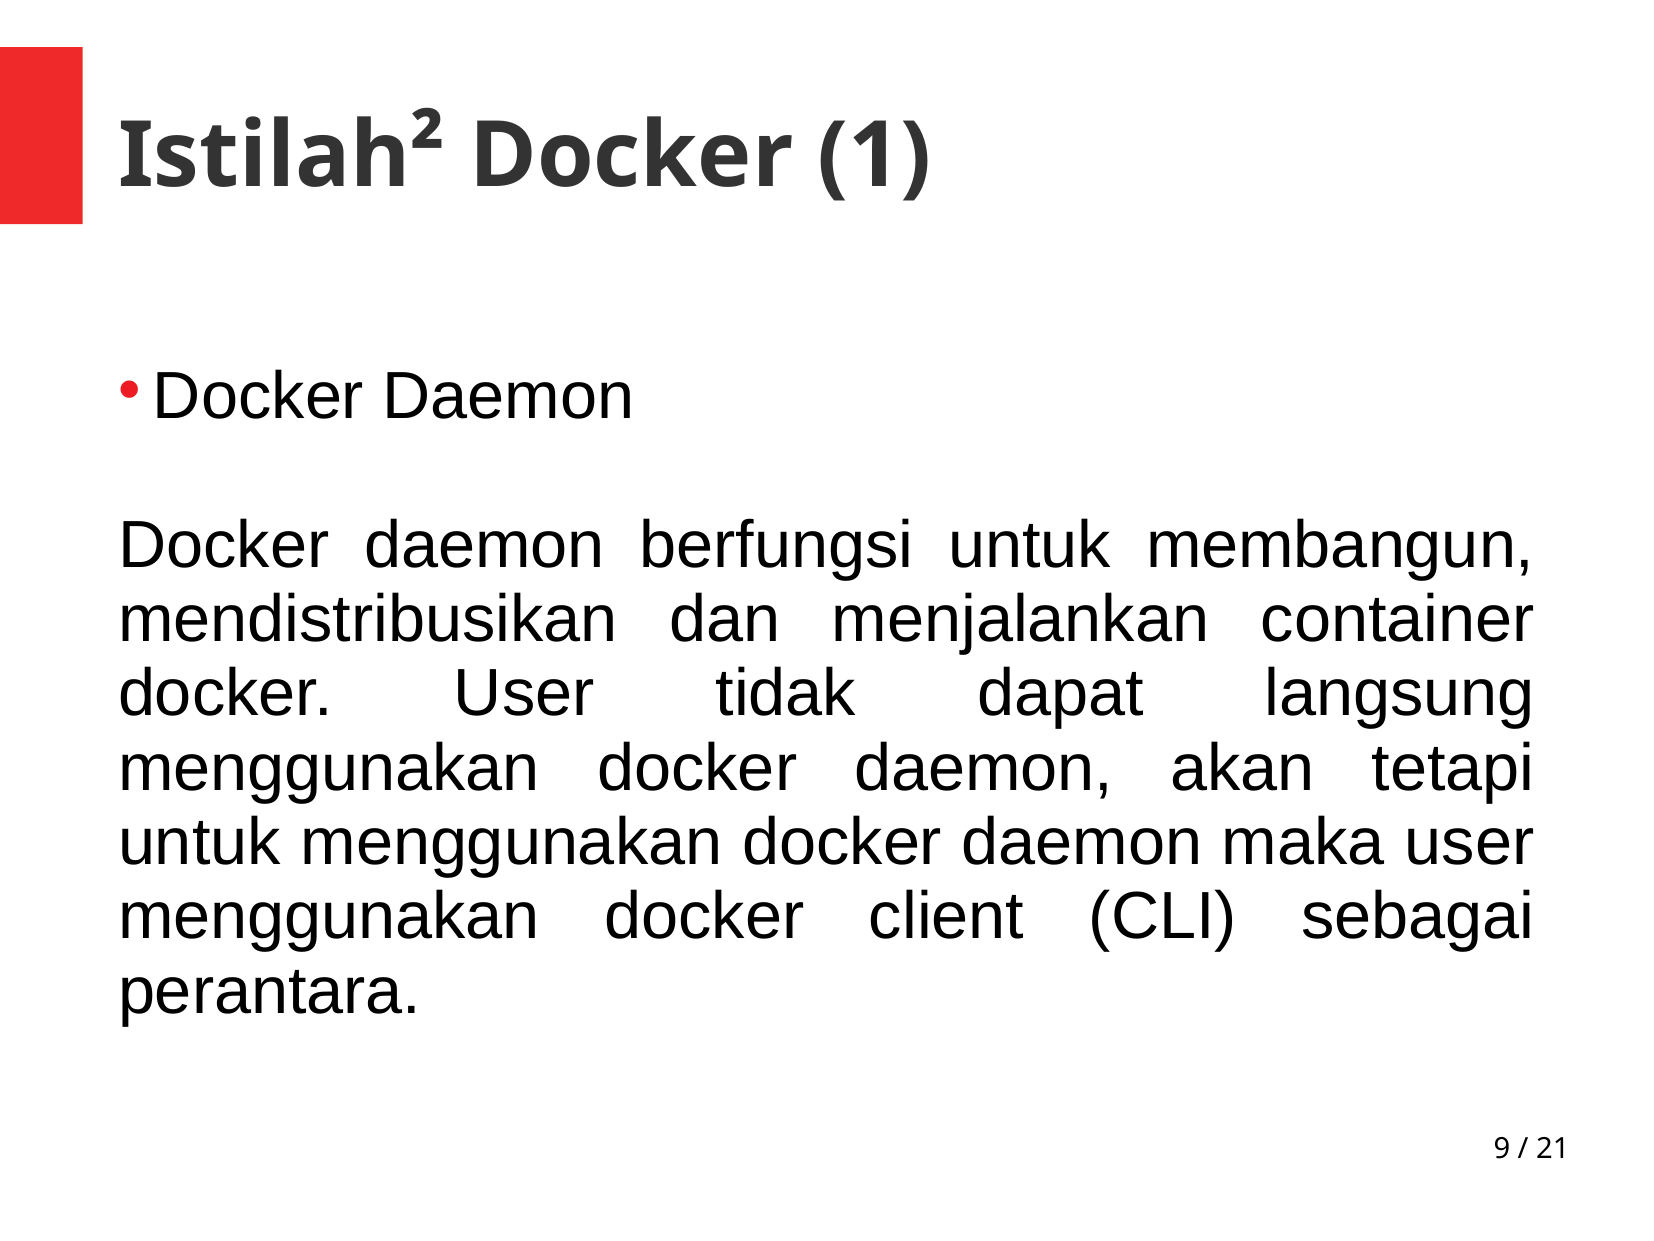

# Istilah² Docker (1)
Docker Daemon
Docker daemon berfungsi untuk membangun, mendistribusikan dan menjalankan container docker. User tidak dapat langsung menggunakan docker daemon, akan tetapi untuk menggunakan docker daemon maka user menggunakan docker client (CLI) sebagai perantara.
9